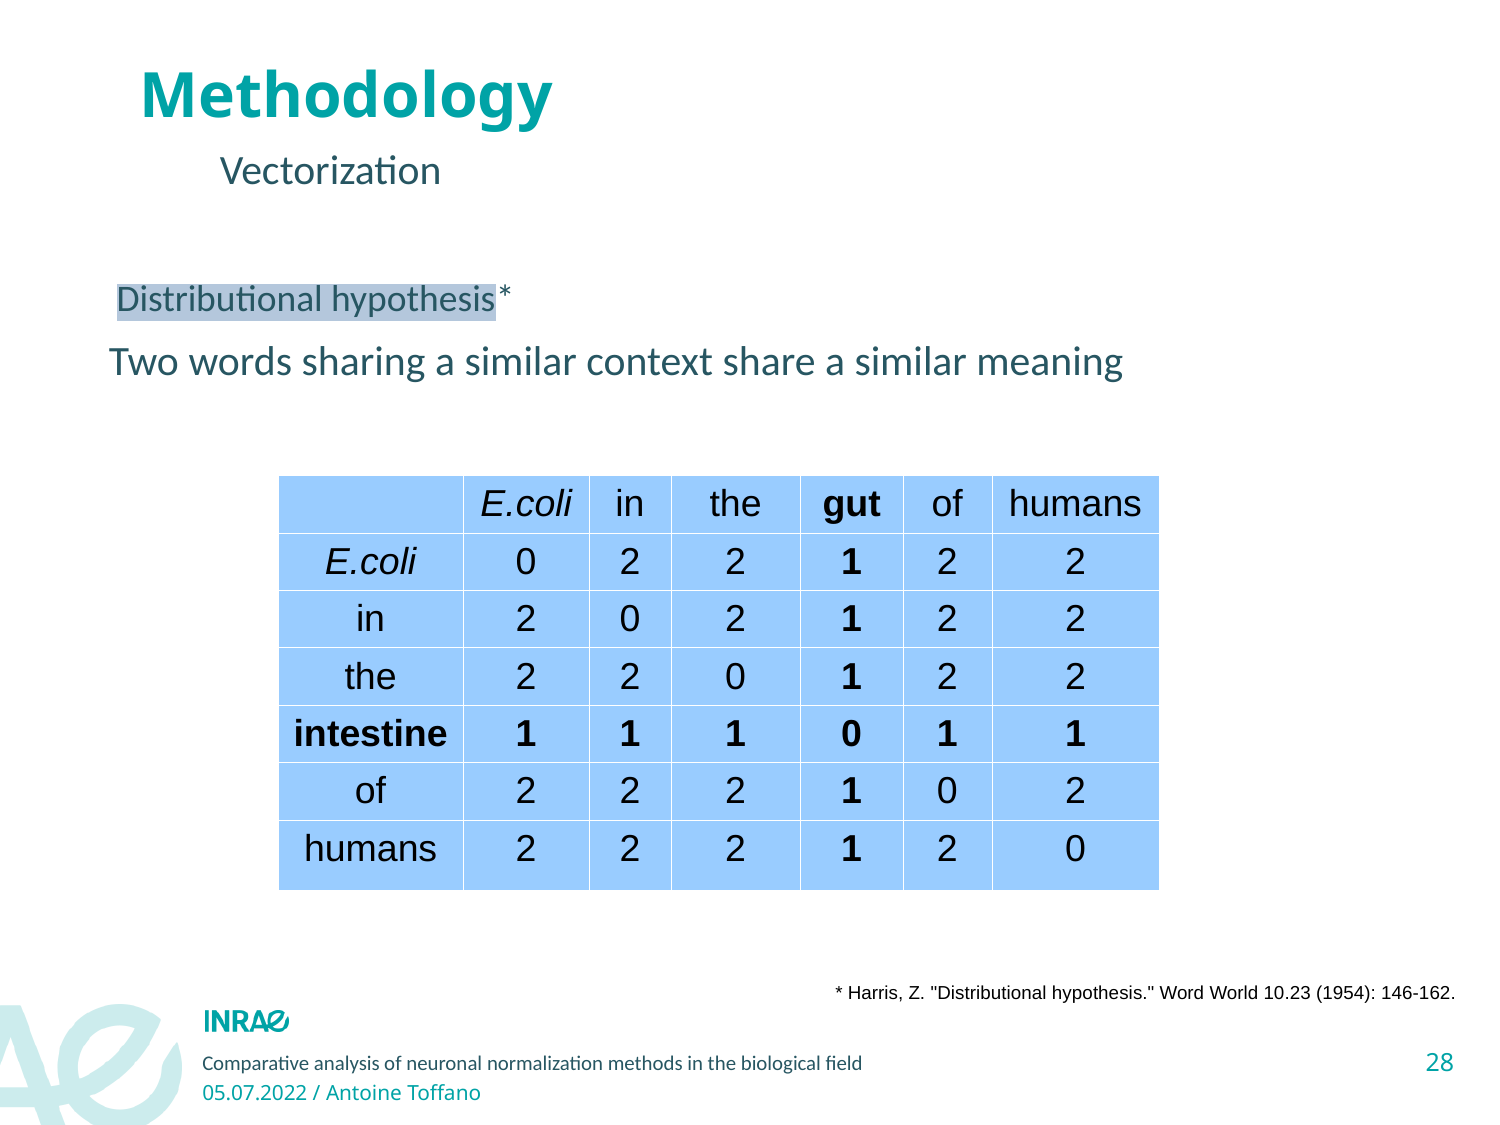

Methodology
Vectorization
Distributional hypothesis*
Two words sharing a similar context share a similar meaning
| | E.coli | in | the | gut | of | humans |
| --- | --- | --- | --- | --- | --- | --- |
| E.coli | 0 | 2 | 2 | 1 | 2 | 2 |
| in | 2 | 0 | 2 | 1 | 2 | 2 |
| the | 2 | 2 | 0 | 1 | 2 | 2 |
| intestine | 1 | 1 | 1 | 0 | 1 | 1 |
| of | 2 | 2 | 2 | 1 | 0 | 2 |
| humans | 2 | 2 | 2 | 1 | 2 | 0 |
* Harris, Z. "Distributional hypothesis." Word World 10.23 (1954): 146-162.